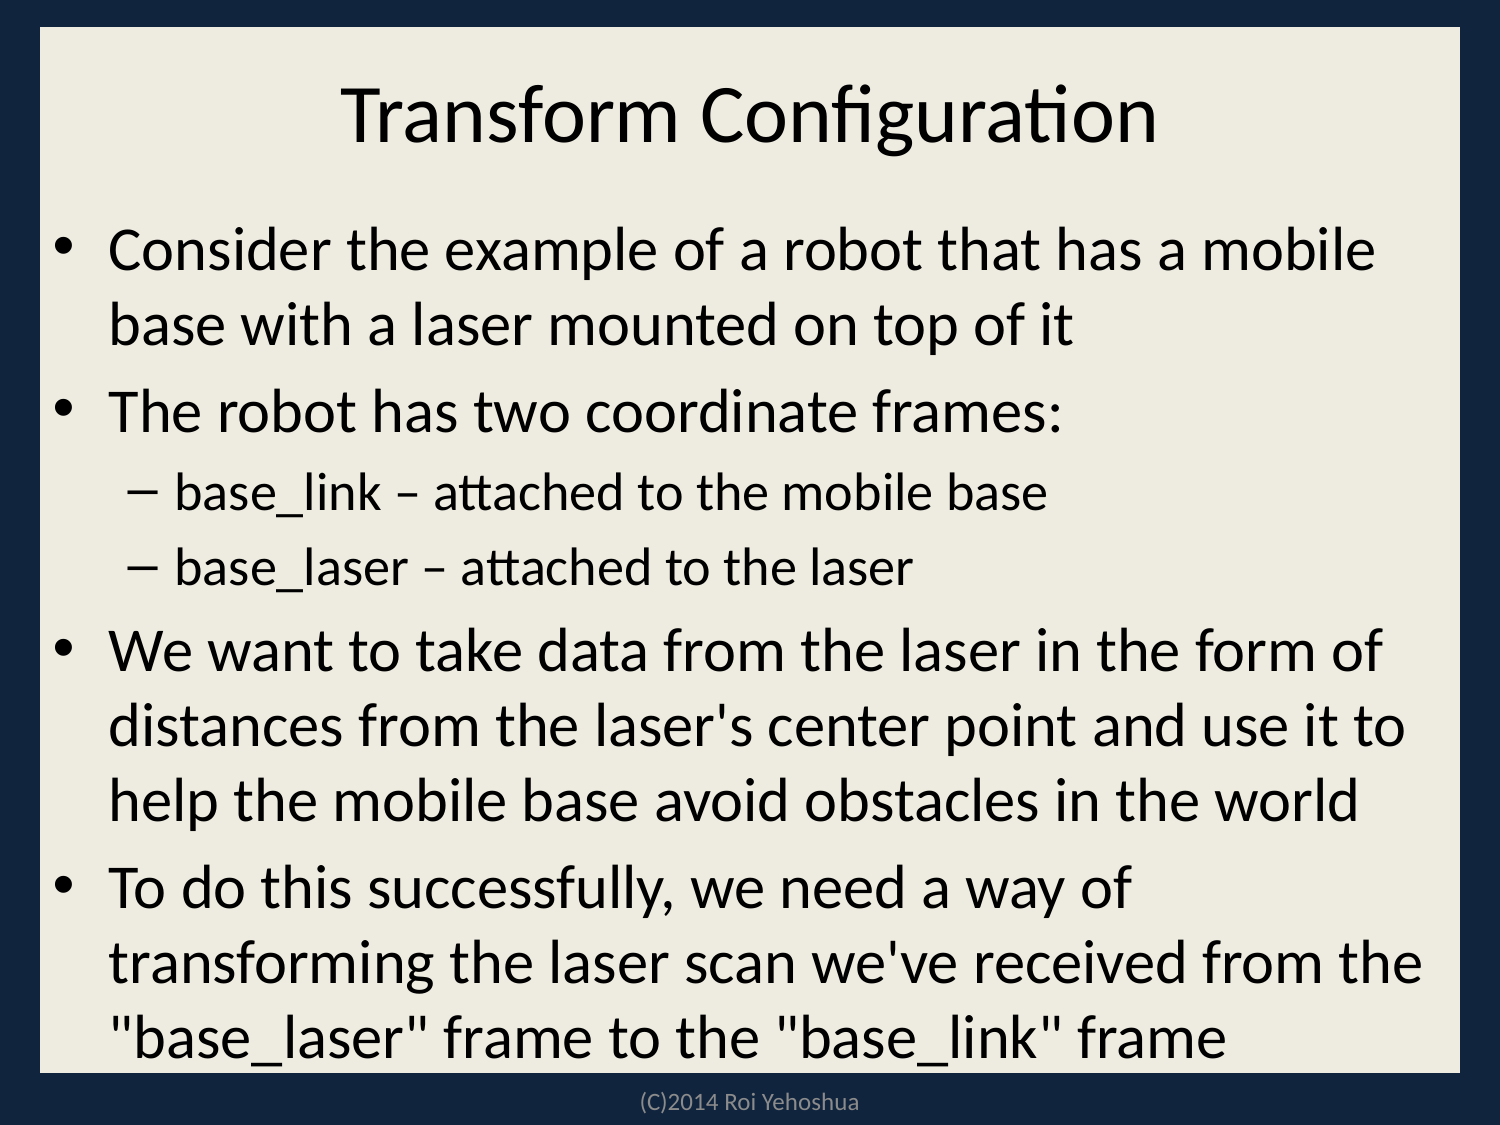

# Transform Configuration
Consider the example of a robot that has a mobile base with a laser mounted on top of it
The robot has two coordinate frames:
base_link – attached to the mobile base
base_laser – attached to the laser
We want to take data from the laser in the form of distances from the laser's center point and use it to help the mobile base avoid obstacles in the world
To do this successfully, we need a way of transforming the laser scan we've received from the "base_laser" frame to the "base_link" frame
(C)2014 Roi Yehoshua